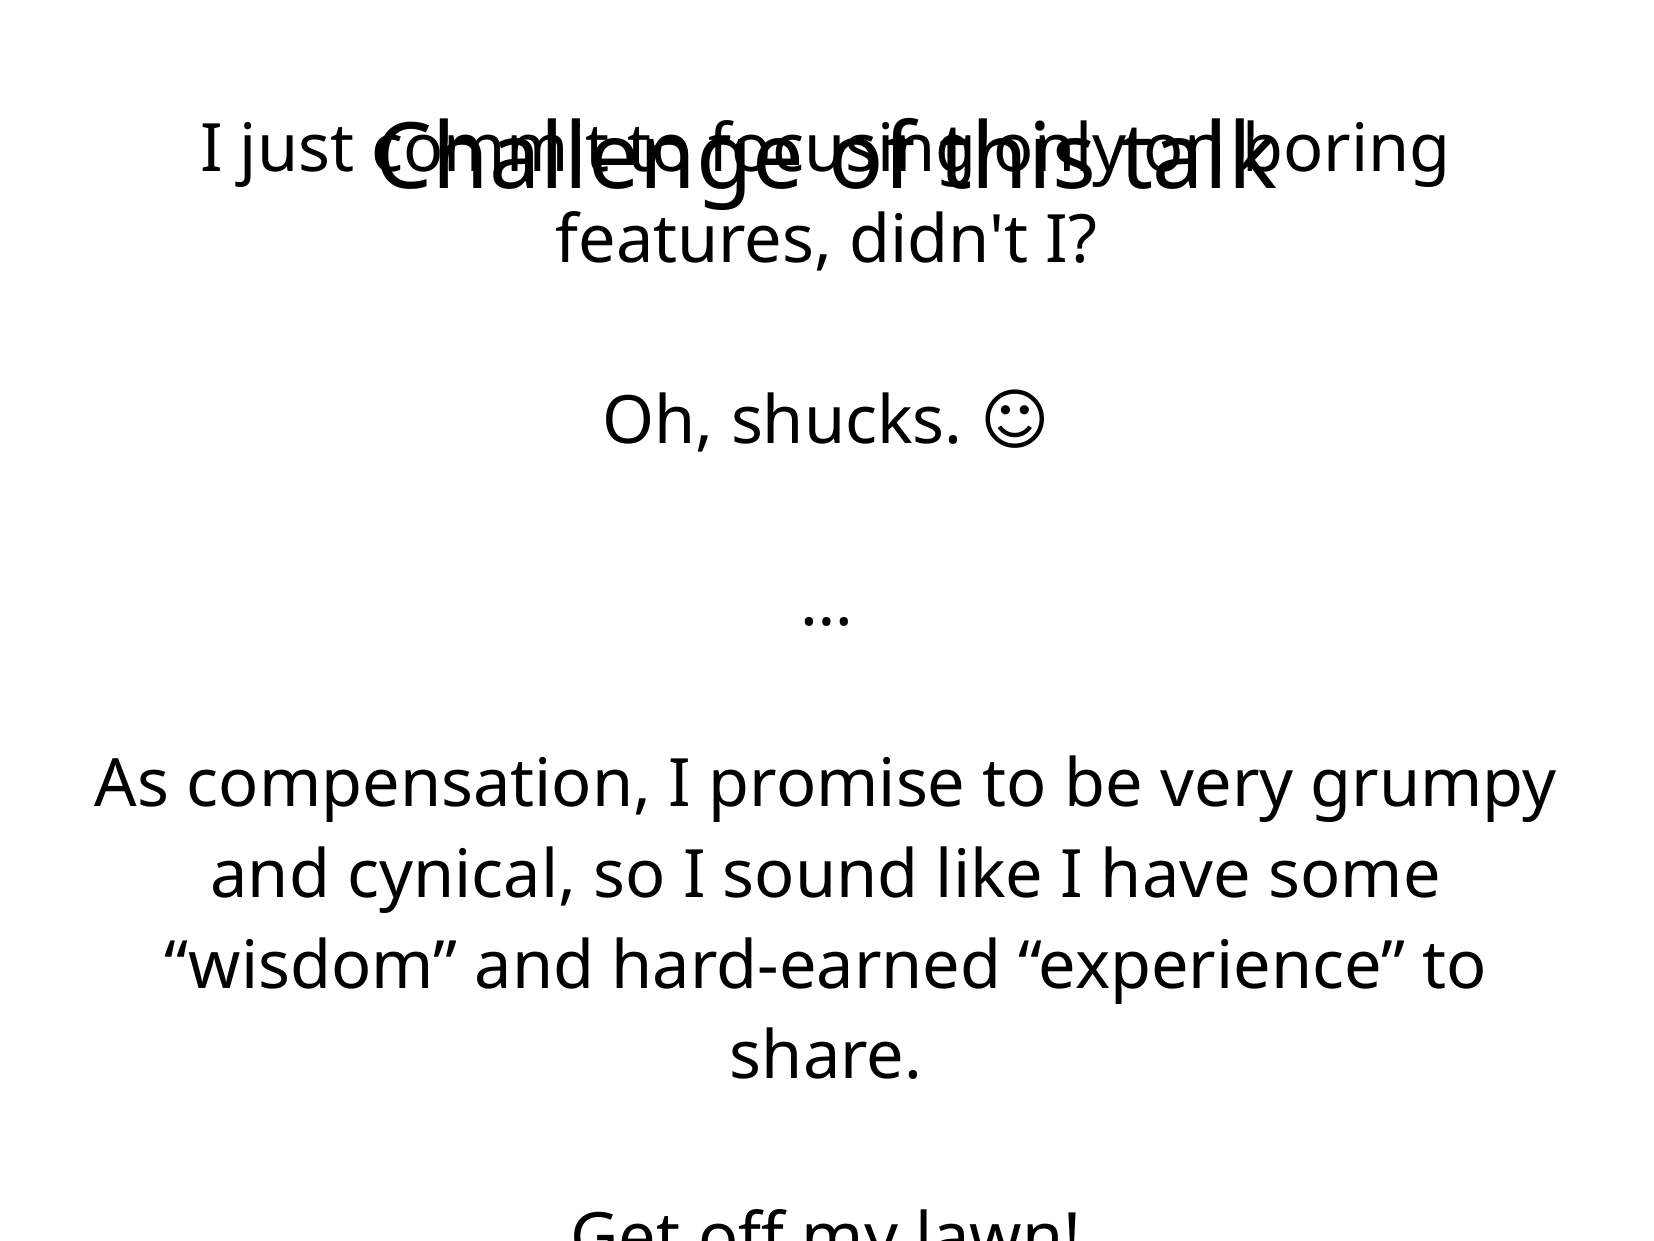

# Challenge of this talk
I just commit to focusing only on boring features, didn't I?
Oh, shucks. ☺
…
As compensation, I promise to be very grumpy and cynical, so I sound like I have some “wisdom” and hard-earned “experience” to share.
Get off my lawn!